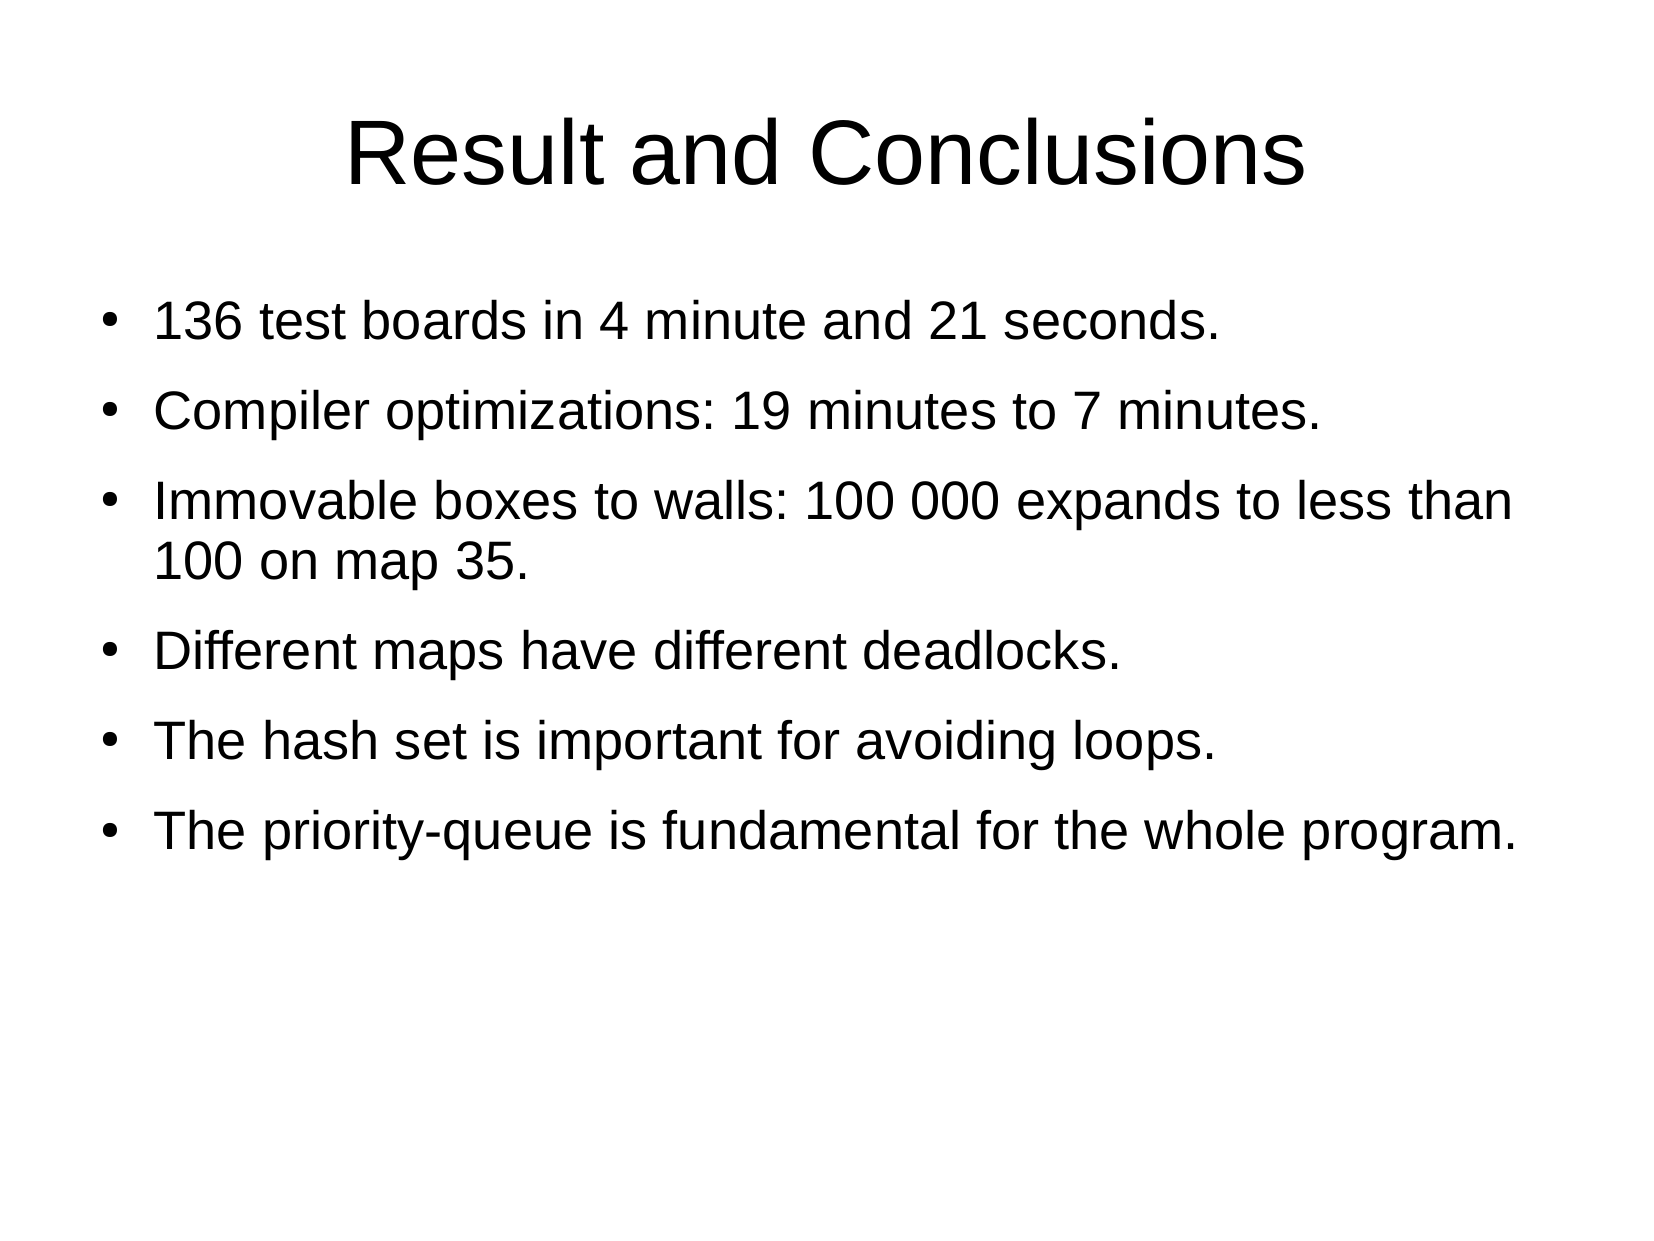

# Result and Conclusions
136 test boards in 4 minute and 21 seconds.
Compiler optimizations: 19 minutes to 7 minutes.
Immovable boxes to walls: 100 000 expands to less than 100 on map 35.
Different maps have different deadlocks.
The hash set is important for avoiding loops.
The priority-queue is fundamental for the whole program.